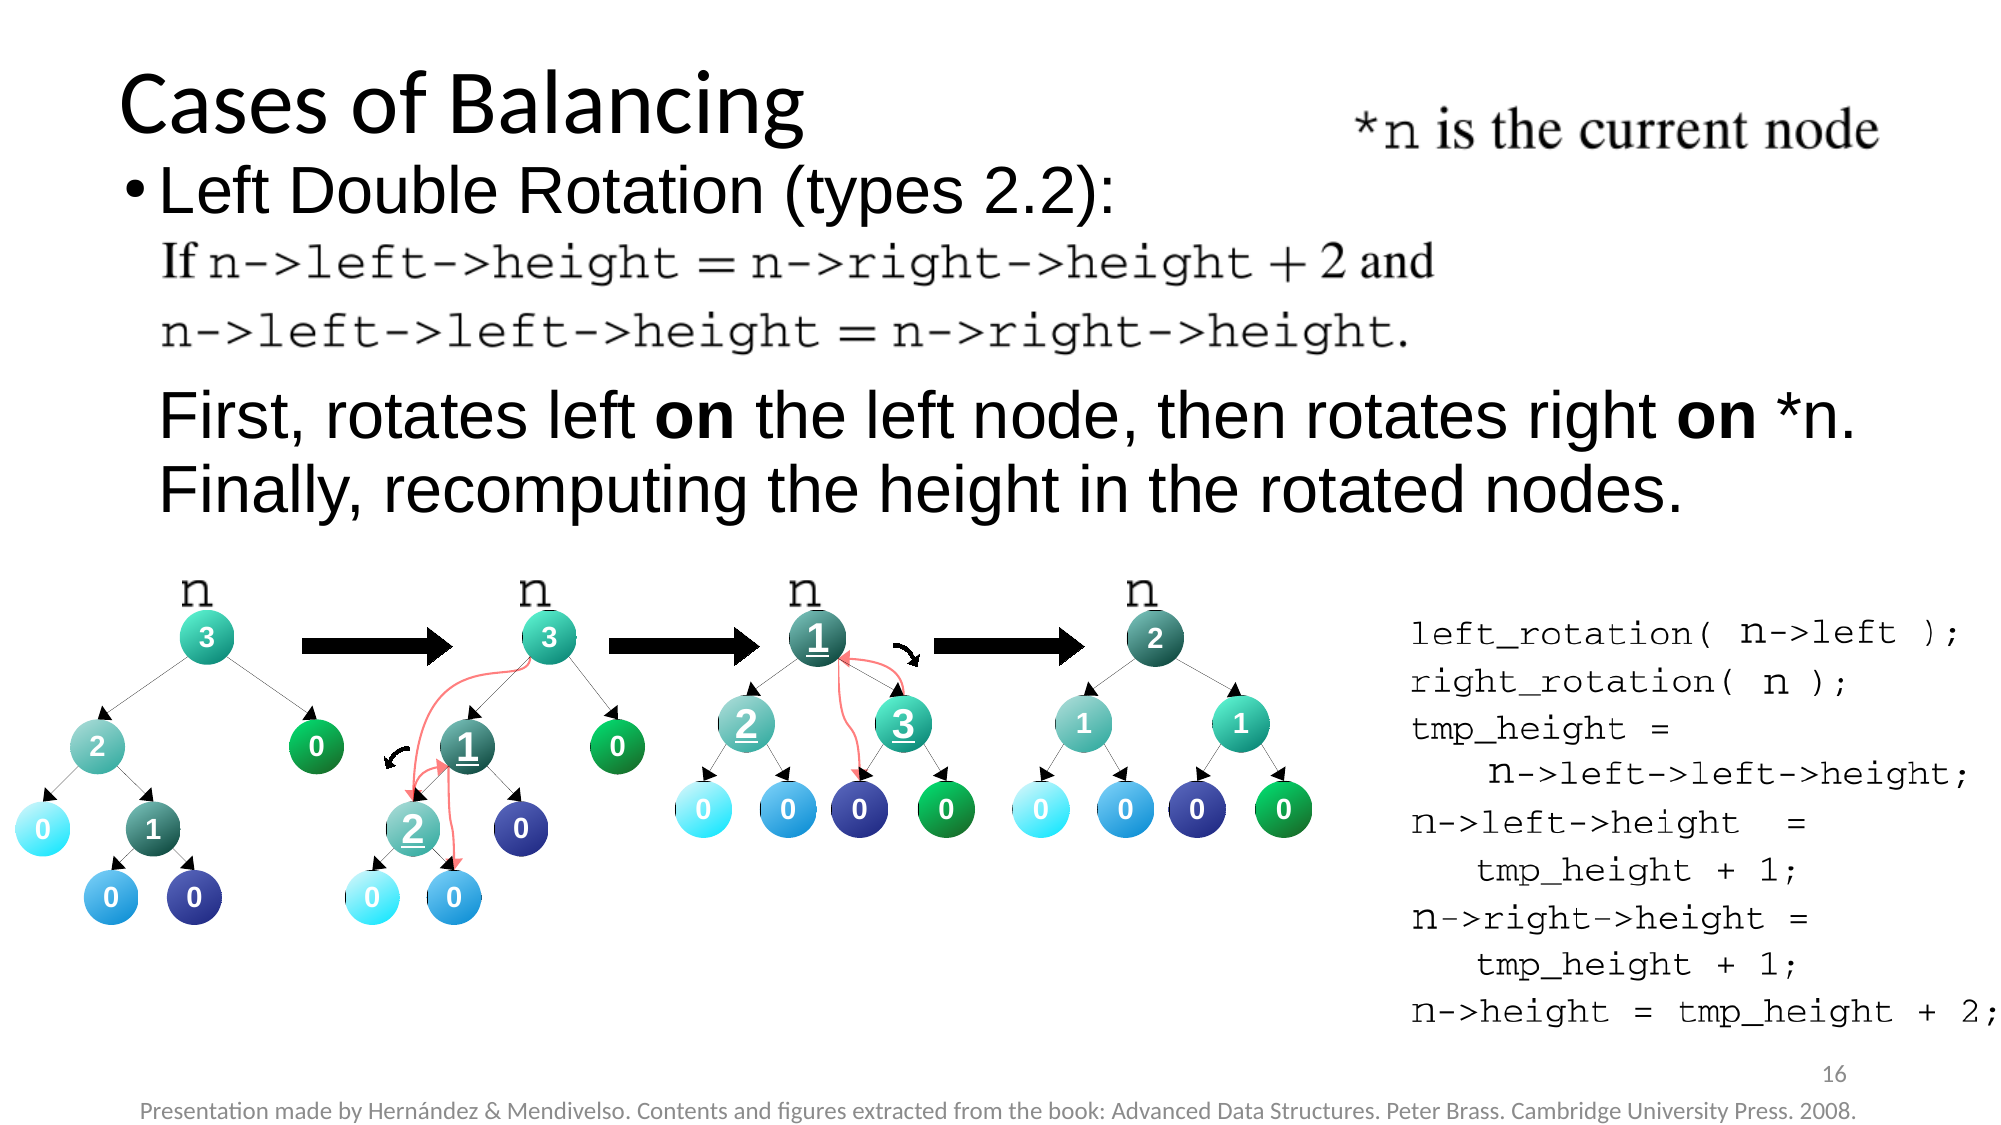

# Cases of Balancing
Left Double Rotation (types 2.2):
First, rotates left on the left node, then rotates right on *n.
Finally, recomputing the height in the rotated nodes.
3
2
0
0
1
0
0
3
1
0
2
0
0
0
1
2
1
1
0
0
0
0
2
3
0
0
0
0
16
Presentation made by Hernández & Mendivelso. Contents and figures extracted from the book: Advanced Data Structures. Peter Brass. Cambridge University Press. 2008.